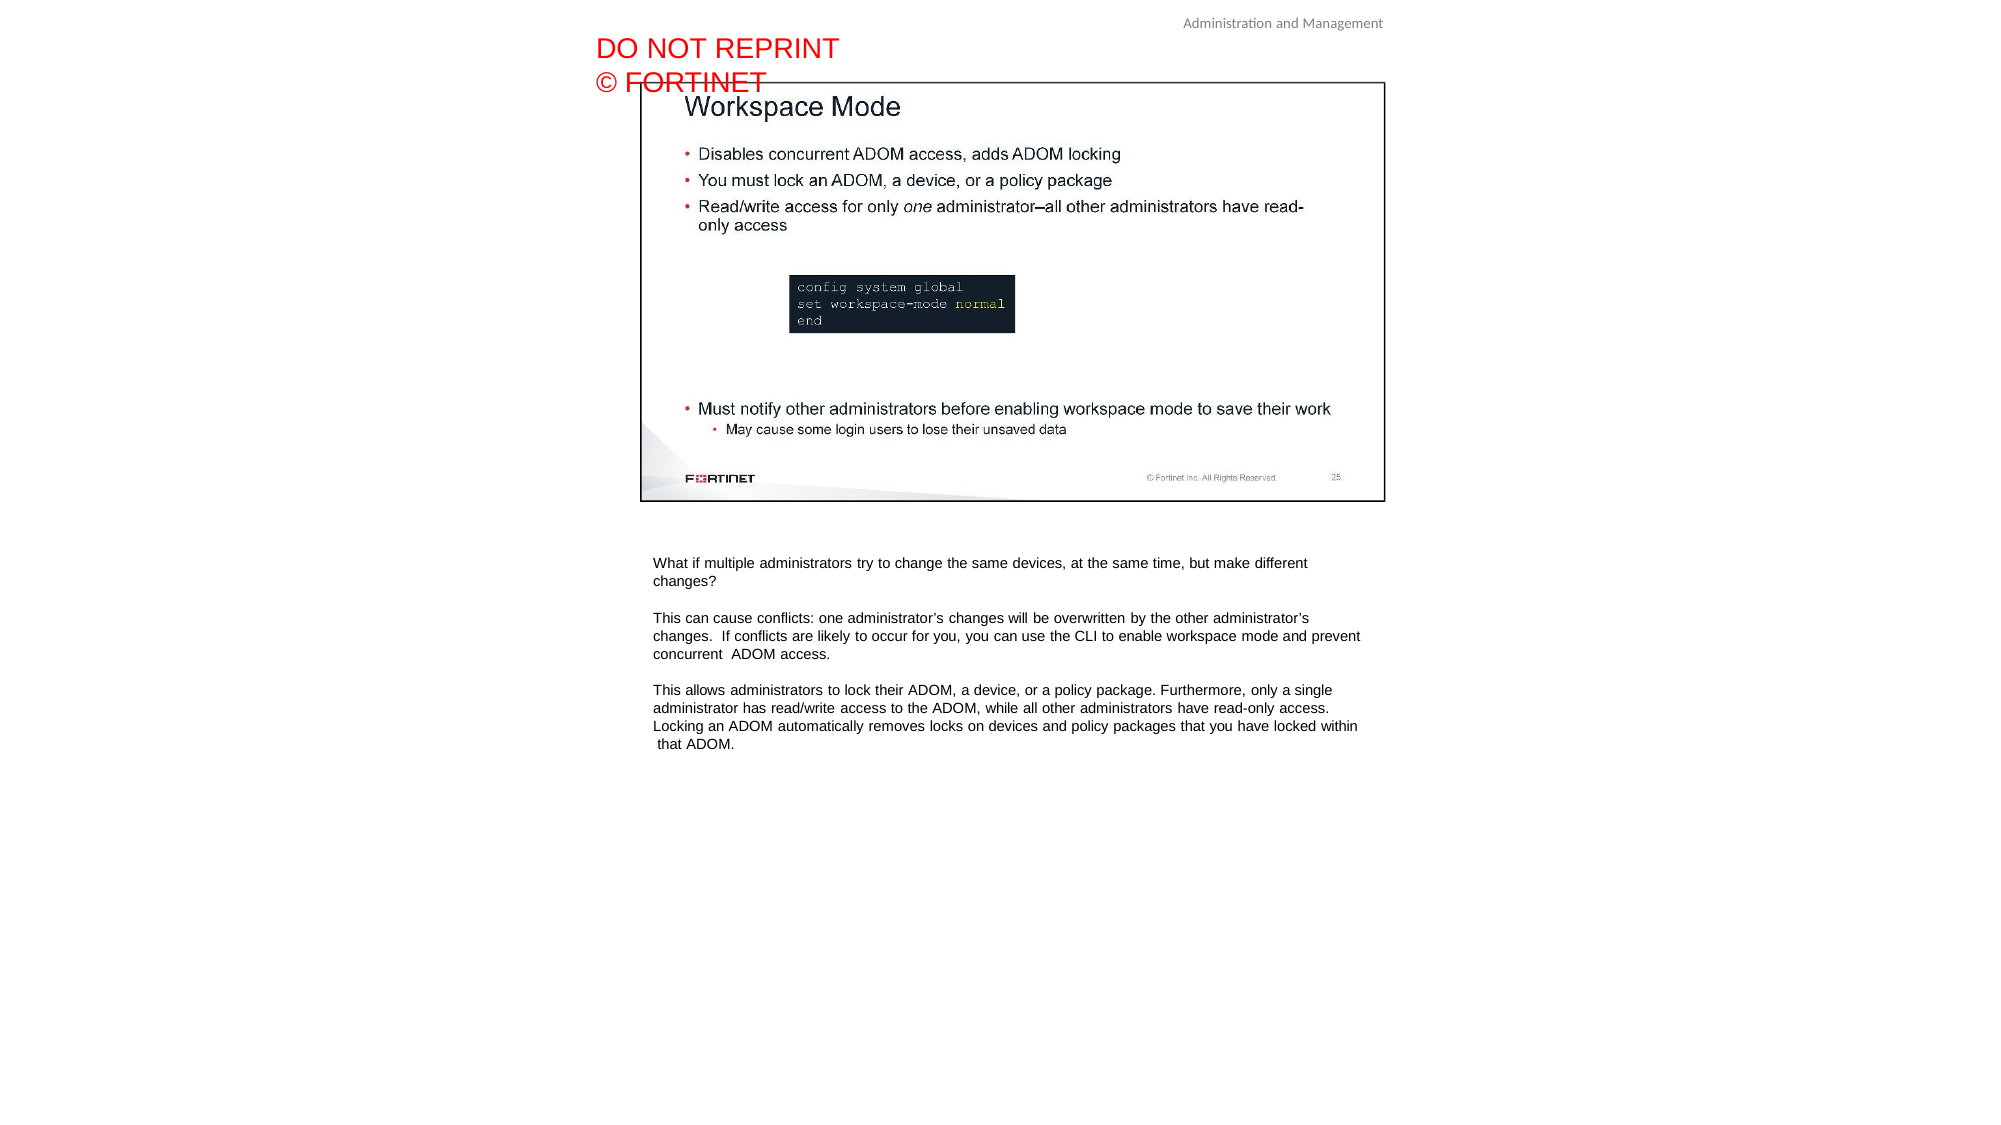

Administration and Management
DO NOT REPRINT
© FORTINET
What if multiple administrators try to change the same devices, at the same time, but make different changes?
This can cause conflicts: one administrator’s changes will be overwritten by the other administrator’s changes. If conflicts are likely to occur for you, you can use the CLI to enable workspace mode and prevent concurrent ADOM access.
This allows administrators to lock their ADOM, a device, or a policy package. Furthermore, only a single administrator has read/write access to the ADOM, while all other administrators have read-only access. Locking an ADOM automatically removes locks on devices and policy packages that you have locked within that ADOM.
FortiManager 6.2 Study Guide
1